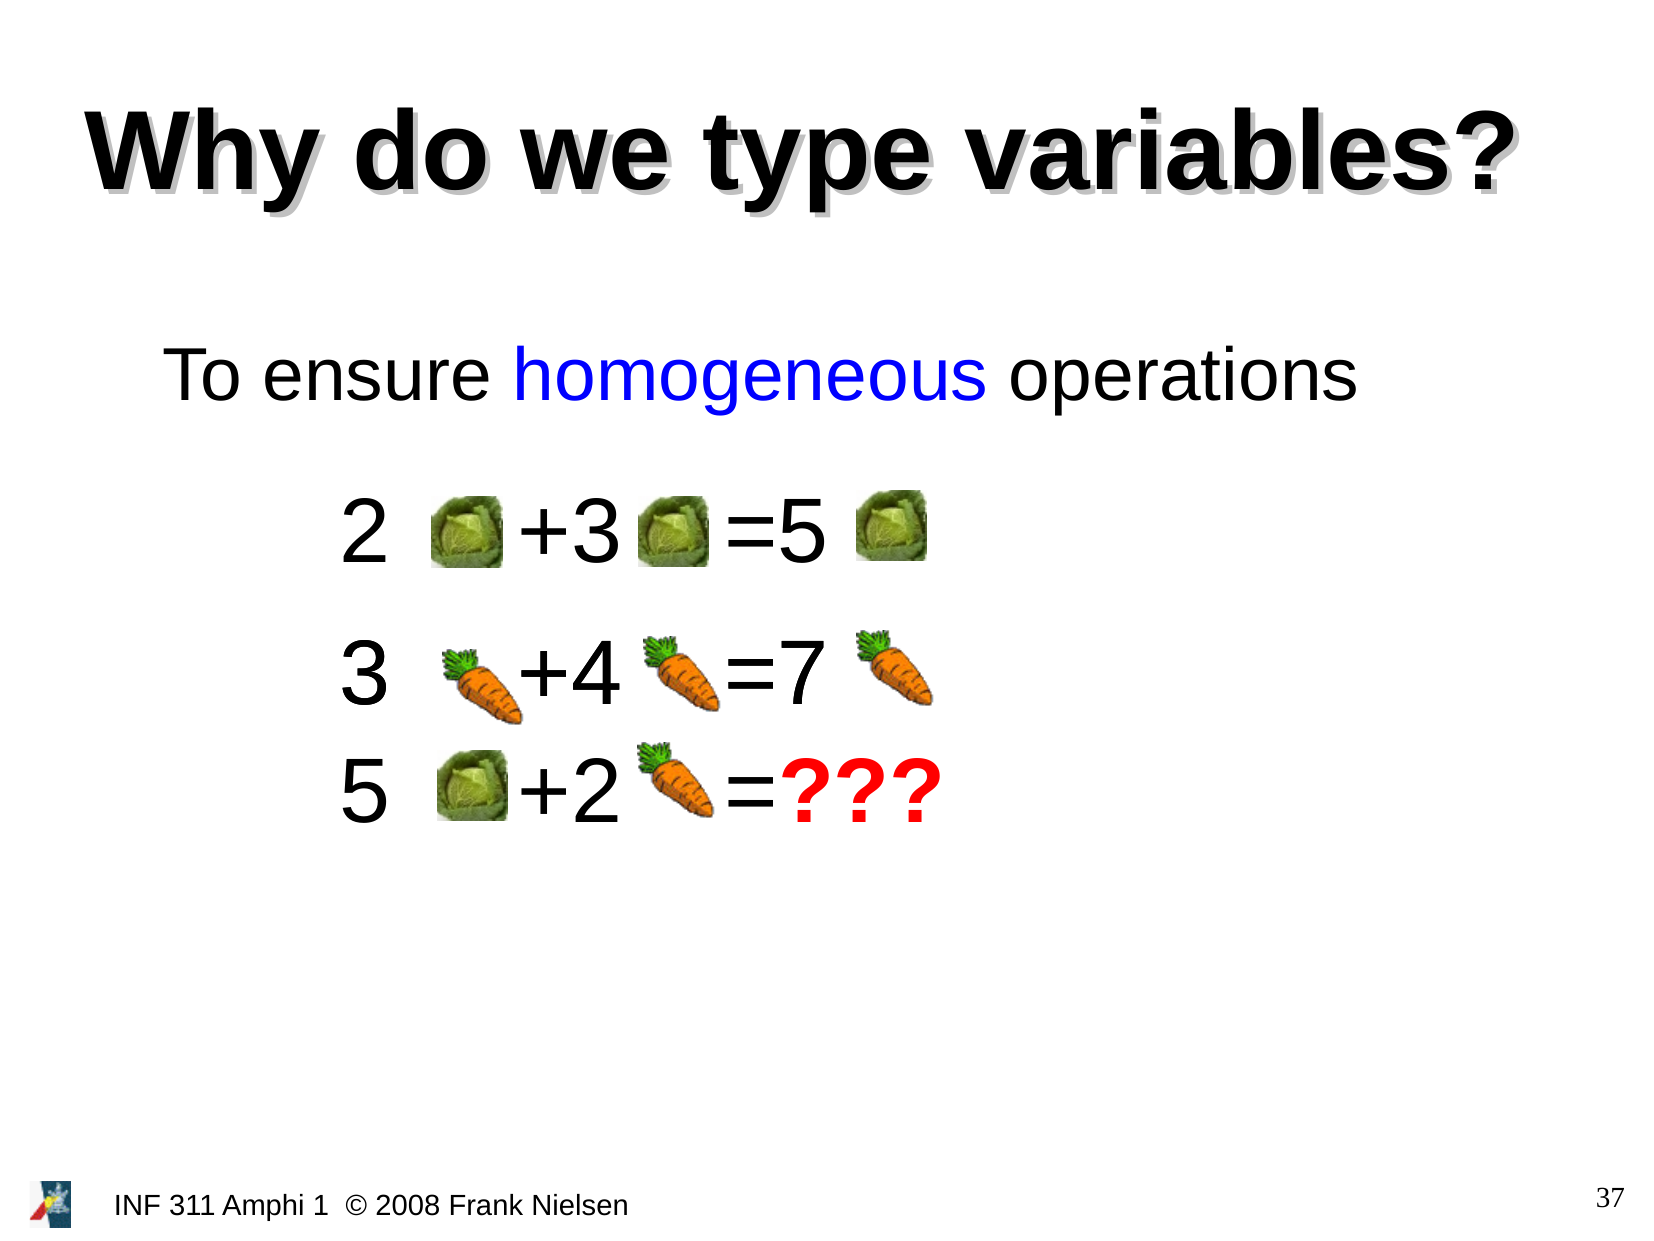

Why do we type variables?
To ensure homogeneous operations
2 +3 =5
3 +4 =7
3 +4 =7
5 +2 =???
37